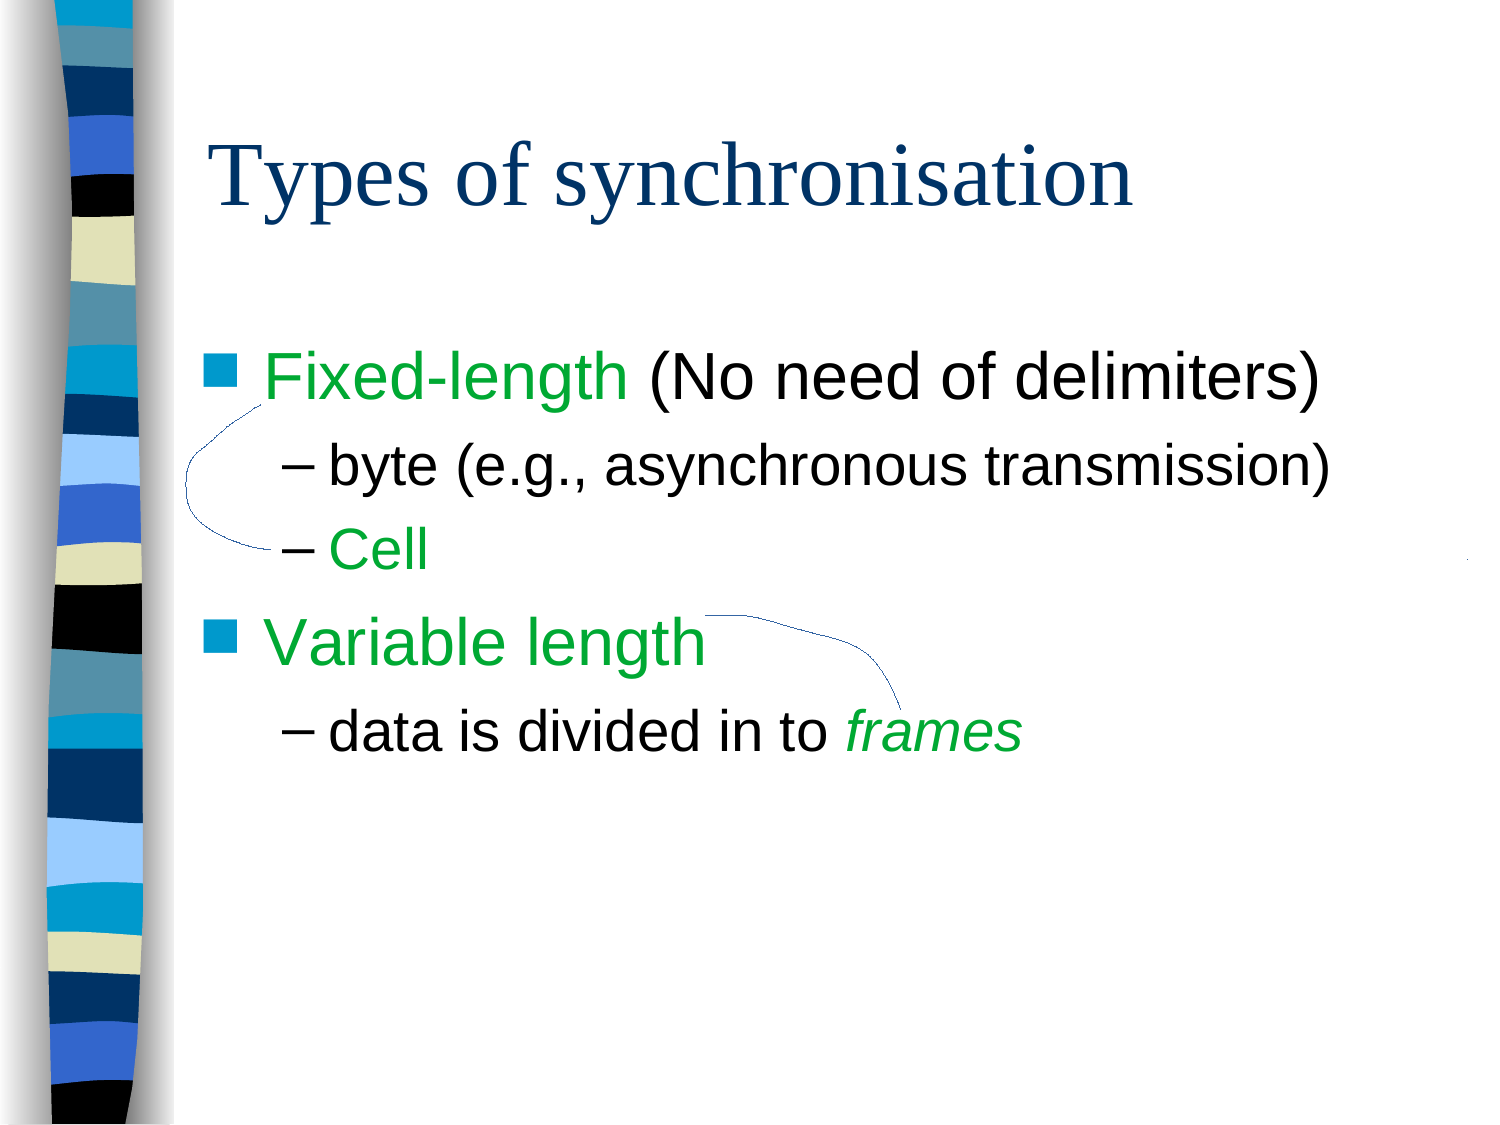

# Types of synchronisation
Fixed-length (No need of delimiters)
byte (e.g., asynchronous transmission)
Cell
Variable length
data is divided in to frames